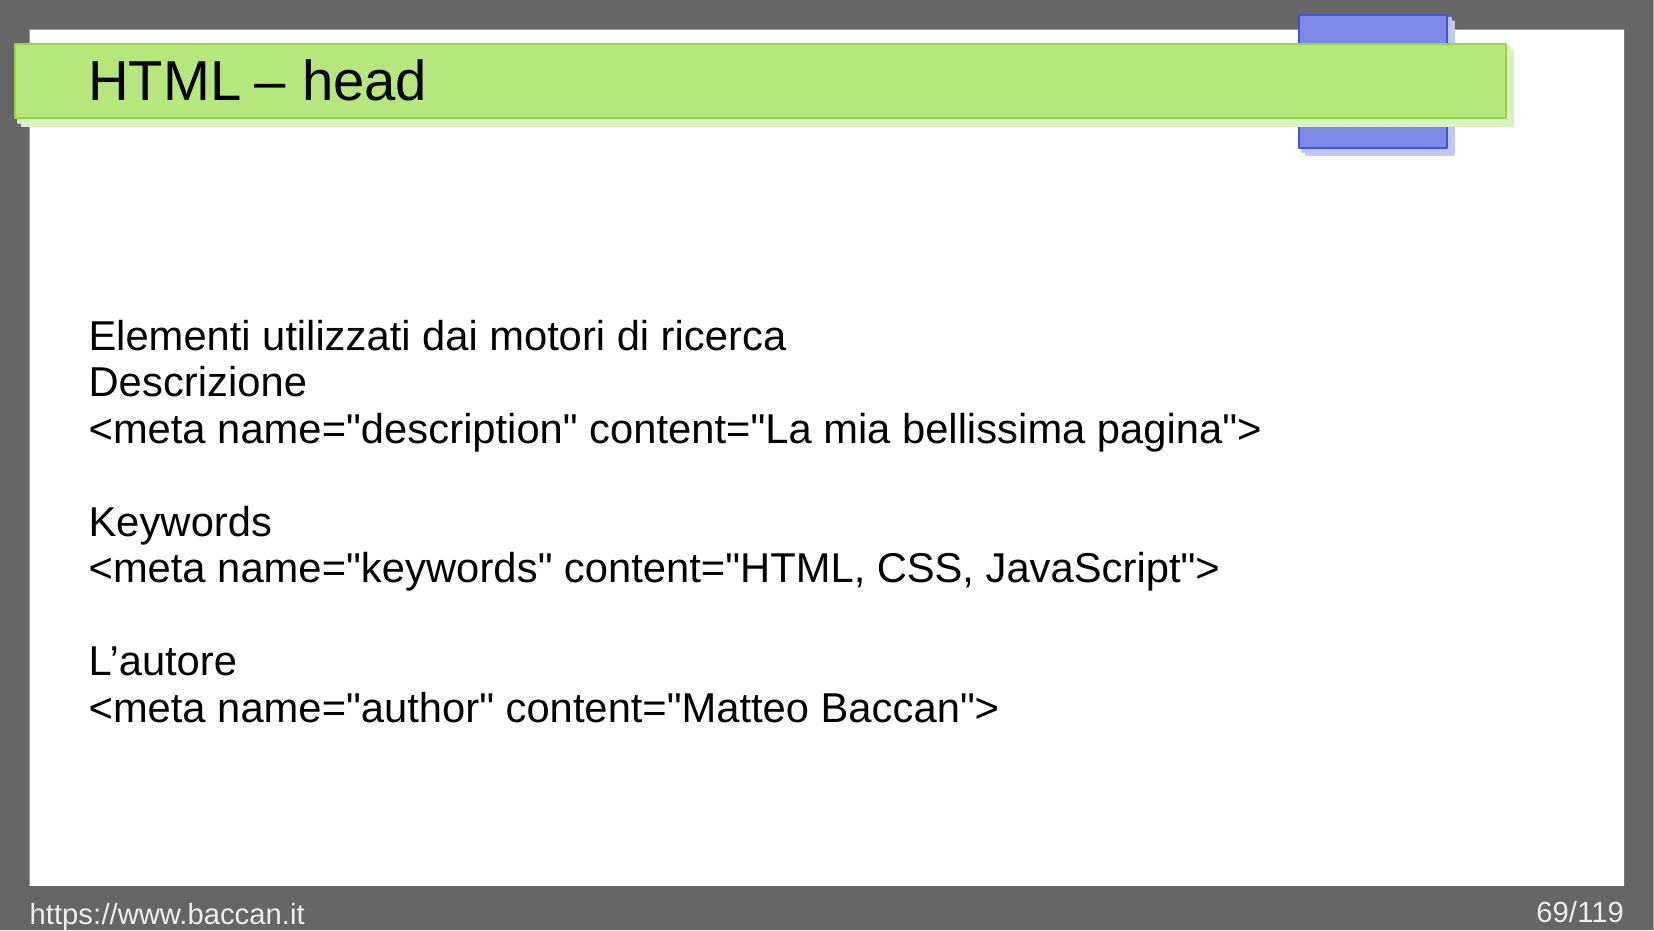

# HTML – head
Elementi utilizzati dai motori di ricerca
Descrizione
<meta name="description" content="La mia bellissima pagina">
Keywords
<meta name="keywords" content="HTML, CSS, JavaScript">
L’autore
<meta name="author" content="Matteo Baccan">
69
https://www.baccan.it